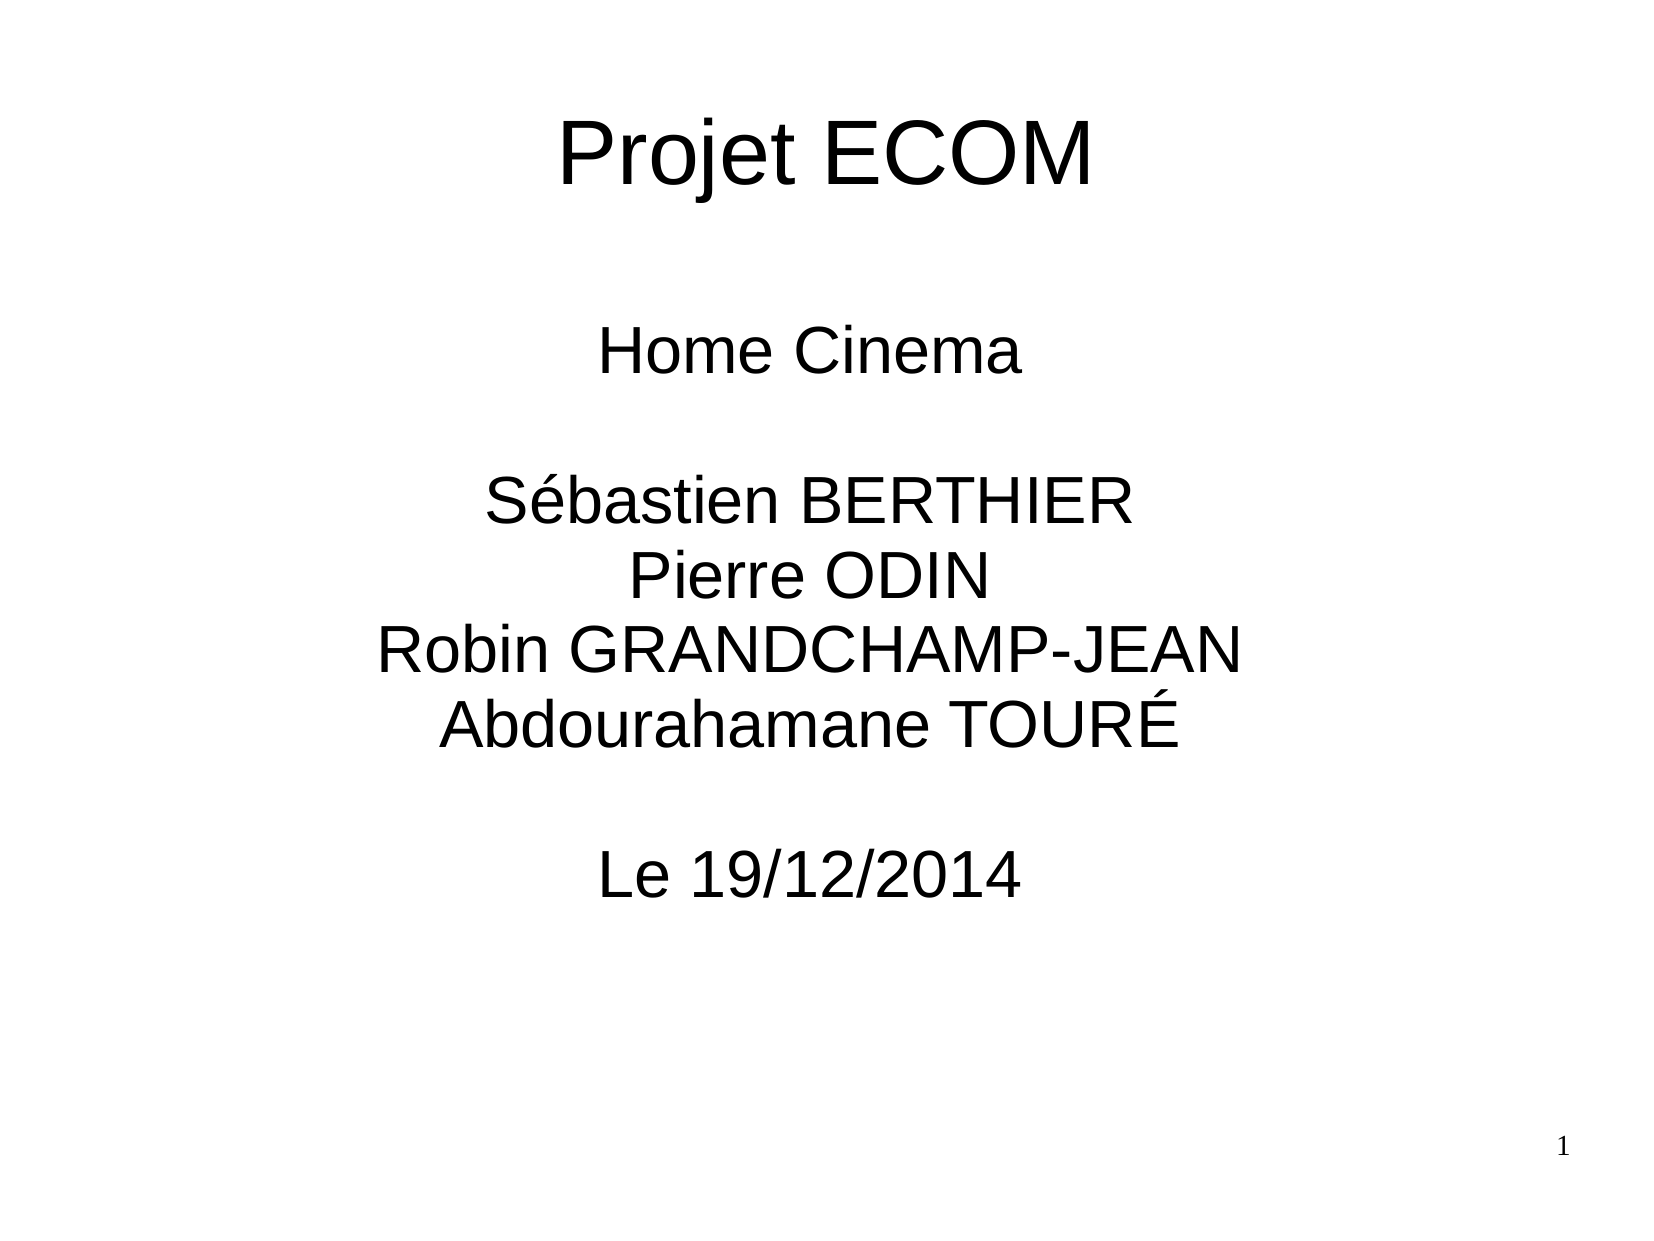

# Projet ECOM
Home Cinema
Sébastien BERTHIER
Pierre ODIN
Robin GRANDCHAMP-JEAN
Abdourahamane TOURÉ
Le 19/12/2014
1